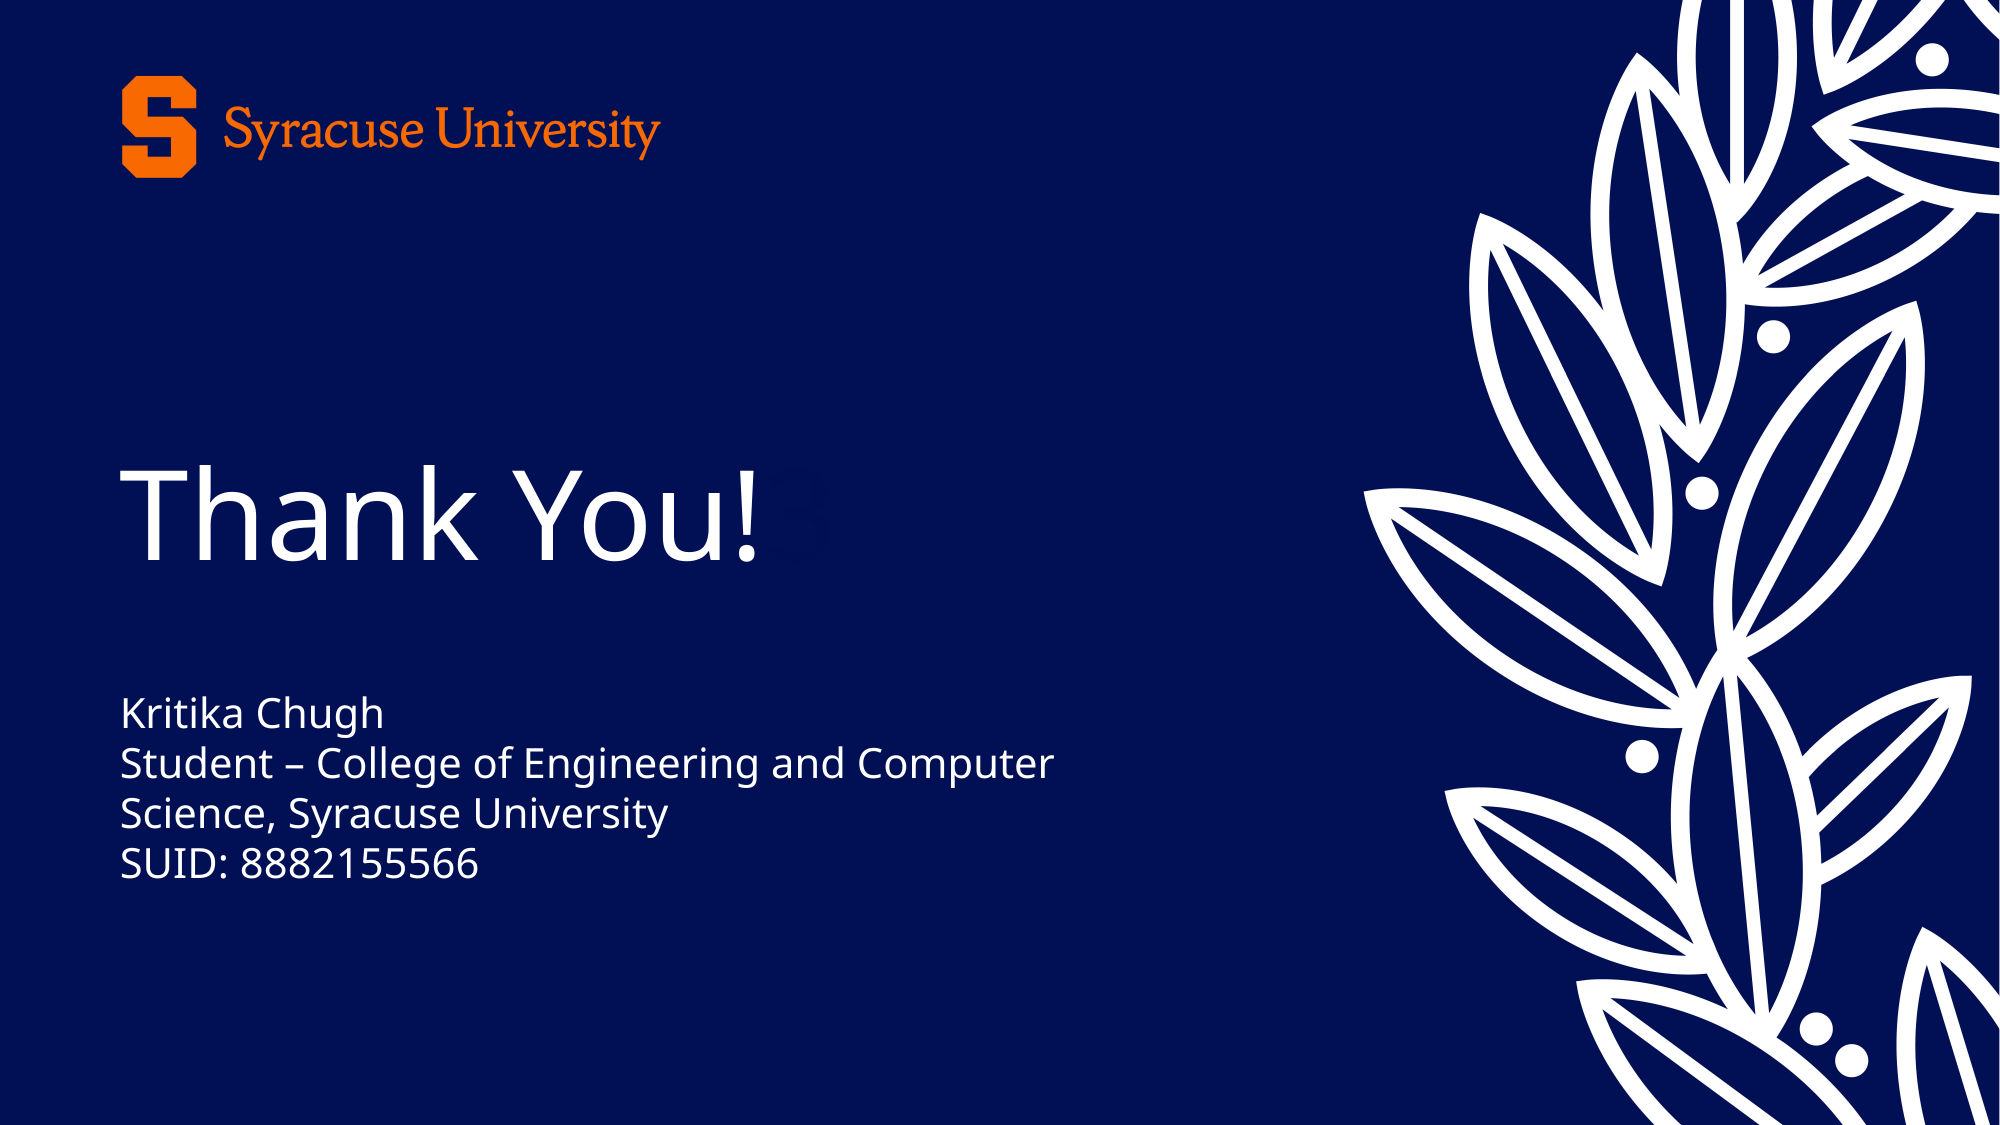

# Thank You!3
Kritika Chugh
Student – College of Engineering and Computer Science, Syracuse University
SUID: 8882155566